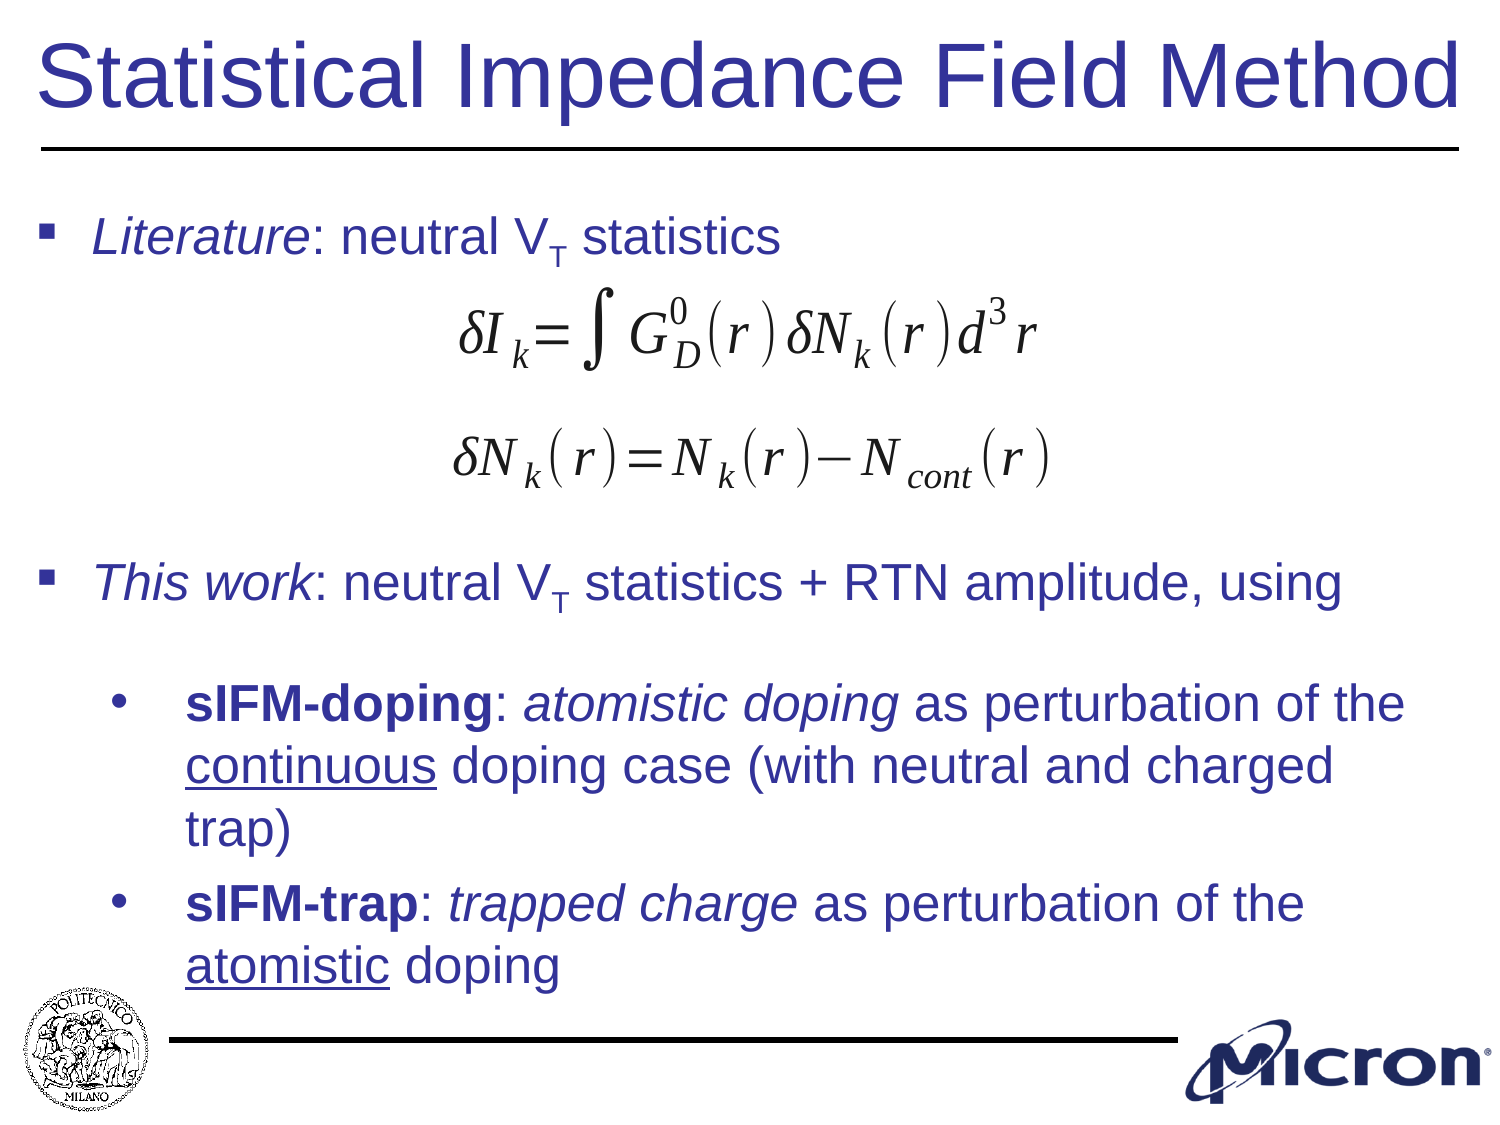

Statistical Impedance Field Method
Literature: neutral VT statistics
This work: neutral VT statistics + RTN amplitude, using
sIFM-doping: atomistic doping as perturbation of the continuous doping case (with neutral and charged trap)
sIFM-trap: trapped charge as perturbation of the atomistic doping